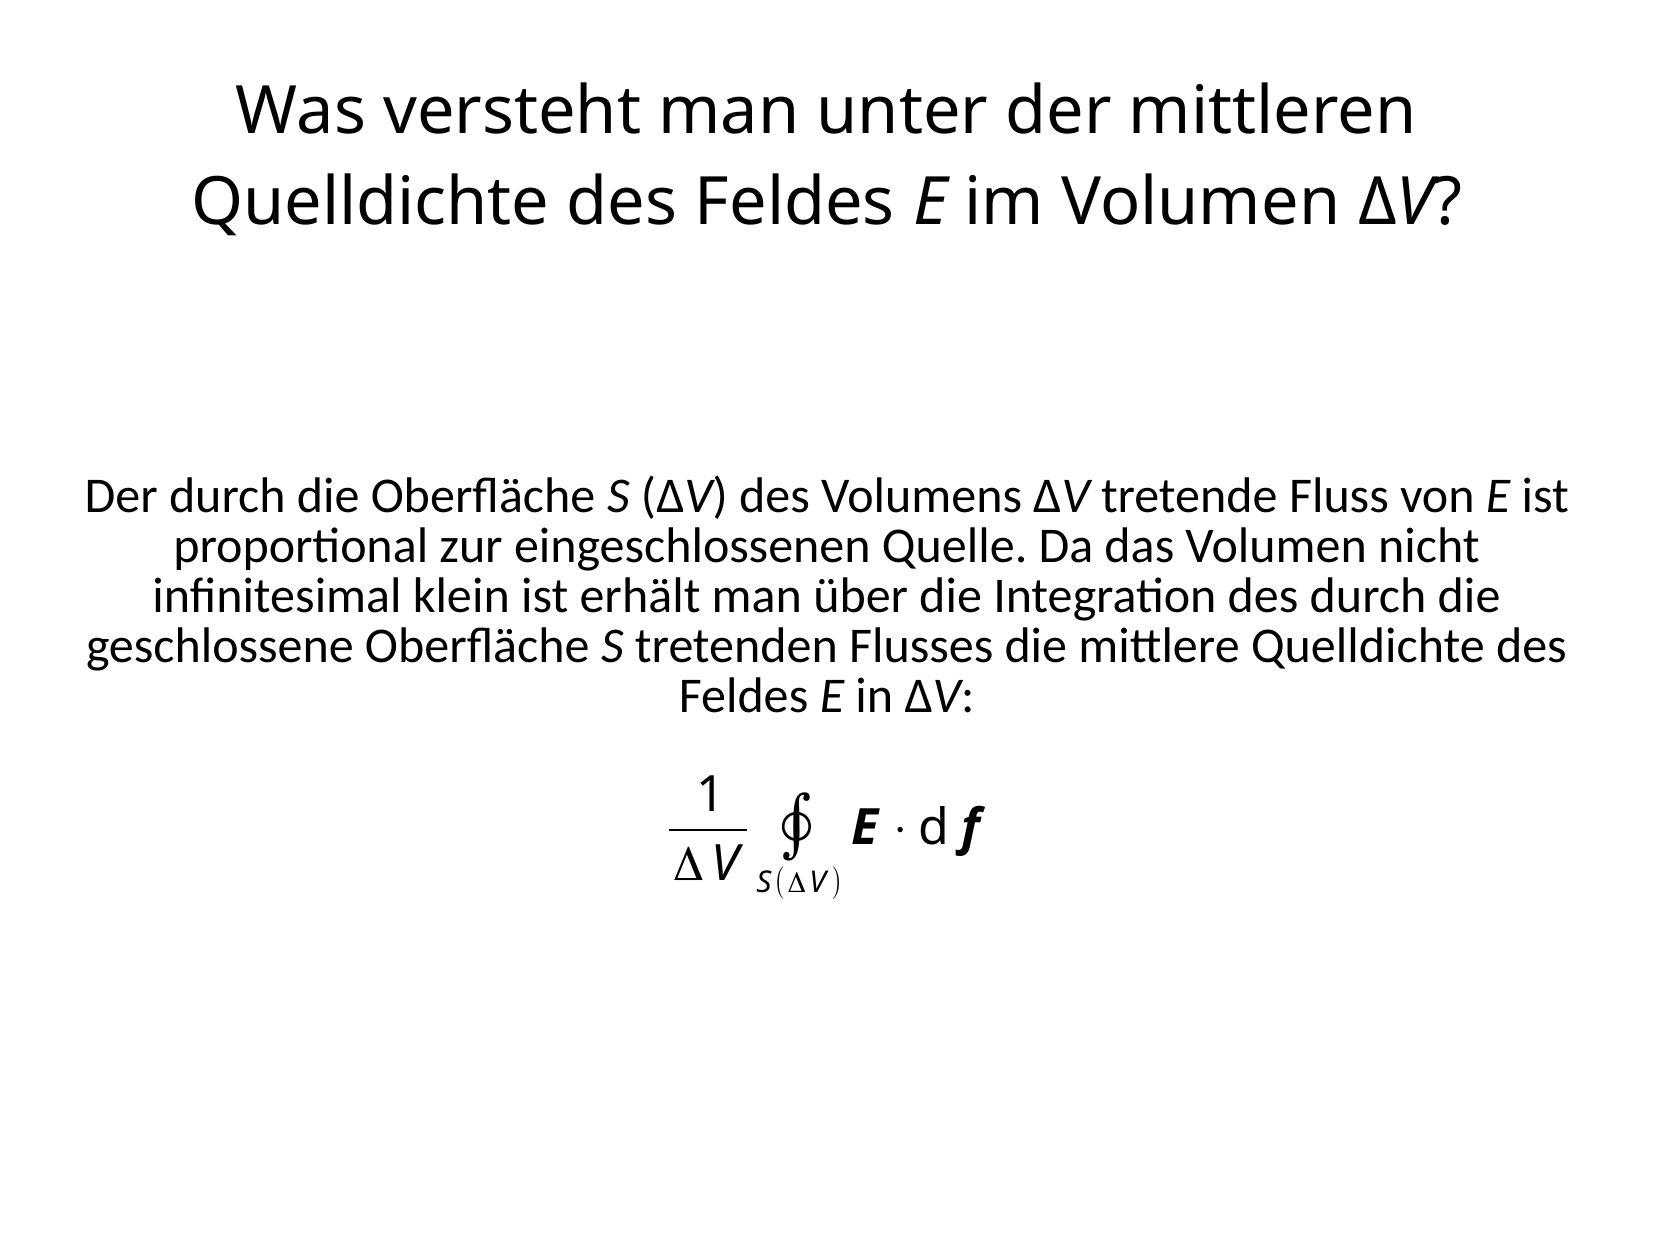

# Was versteht man unter der mittleren Quelldichte des Feldes E im Volumen ΔV?
Der durch die Oberfläche S (ΔV) des Volumens ΔV tretende Fluss von E ist proportional zur eingeschlossenen Quelle. Da das Volumen nicht infinitesimal klein ist erhält man über die Integration des durch die geschlossene Oberfläche S tretenden Flusses die mittlere Quelldichte des Feldes E in ΔV: